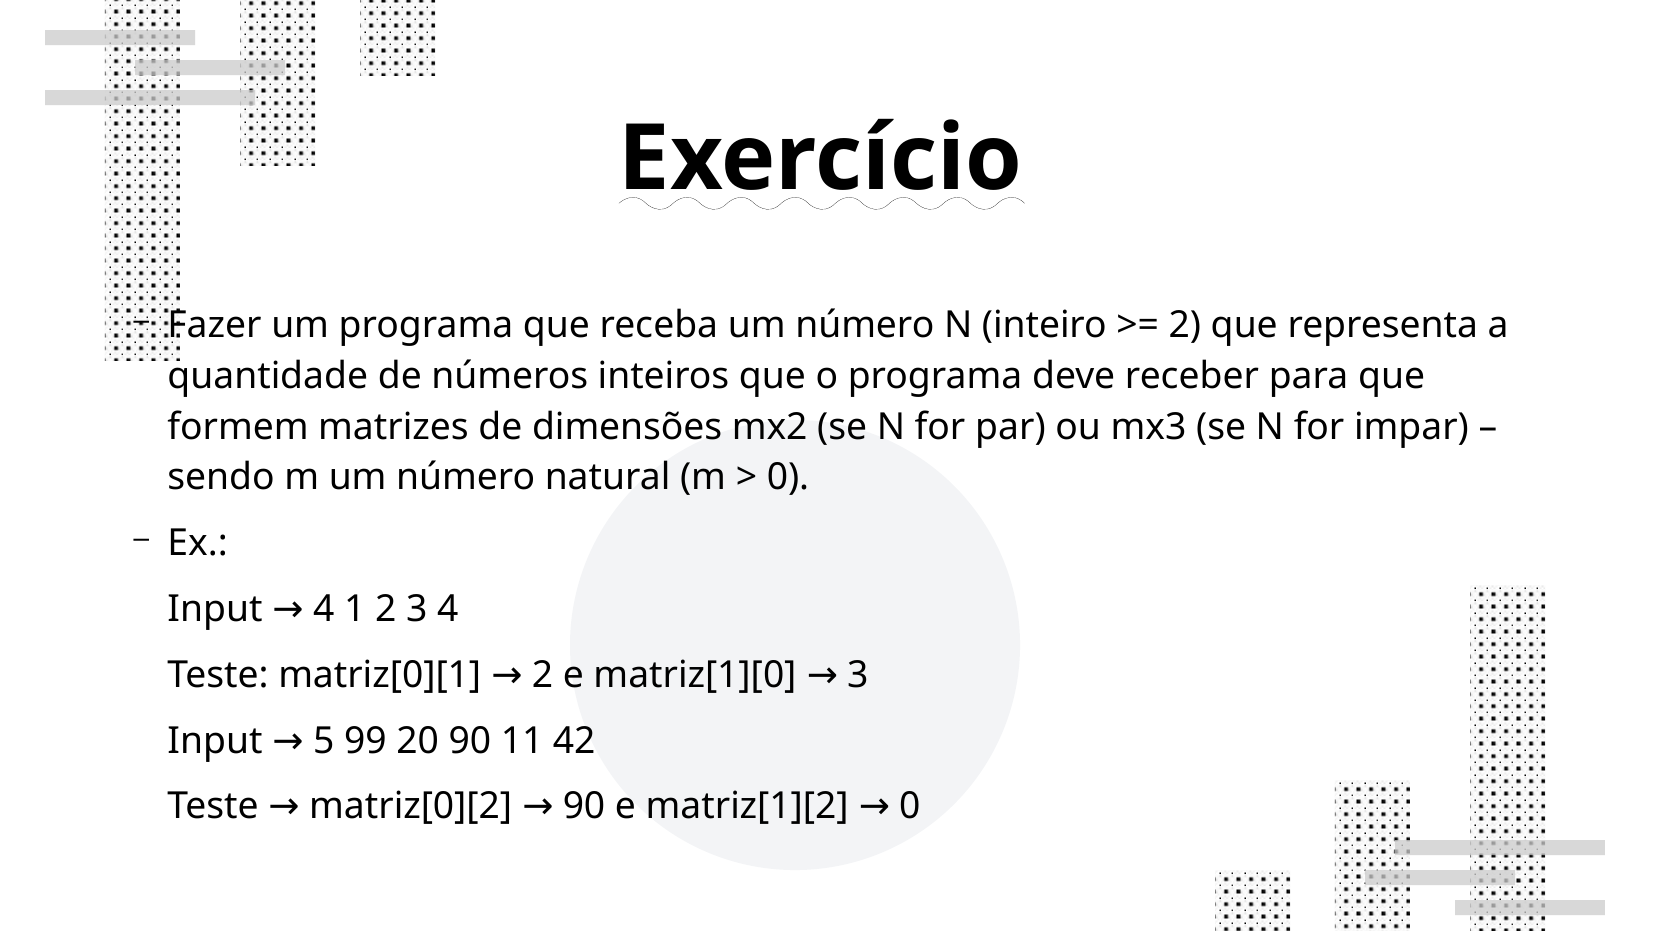

# Exercício
Fazer um programa que receba um número N (inteiro >= 2) que representa a quantidade de números inteiros que o programa deve receber para que formem matrizes de dimensões mx2 (se N for par) ou mx3 (se N for impar) – sendo m um número natural (m > 0).
Ex.:
Input → 4 1 2 3 4
Teste: matriz[0][1] → 2 e matriz[1][0] → 3
Input → 5 99 20 90 11 42
Teste → matriz[0][2] → 90 e matriz[1][2] → 0